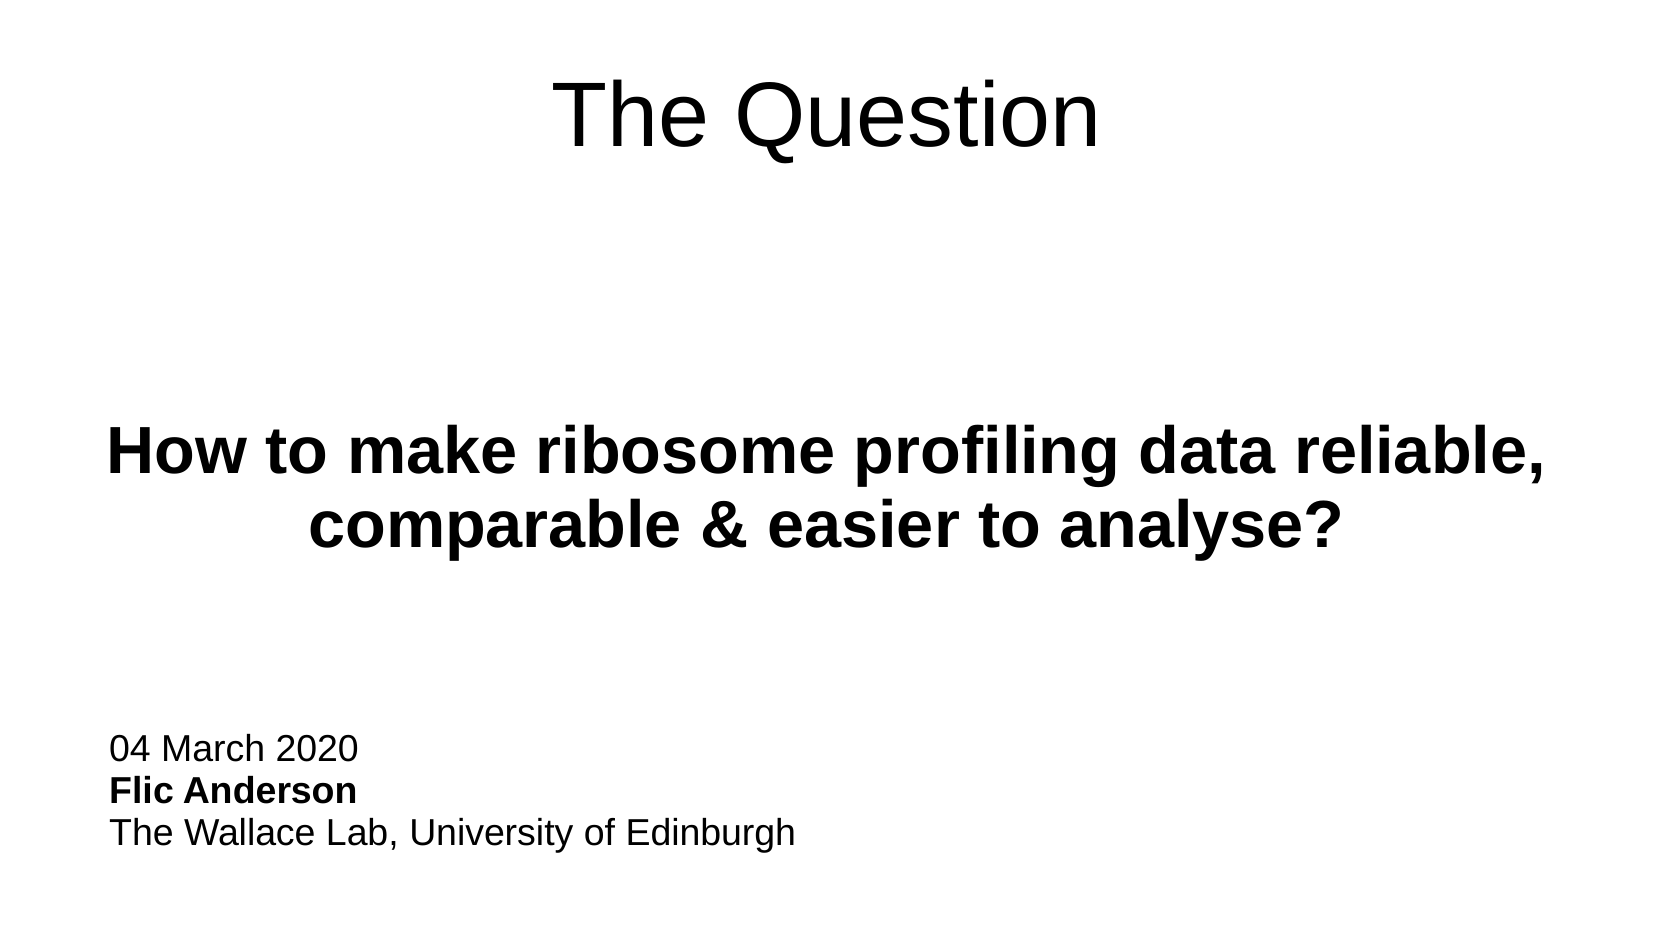

# The Question
How to make ribosome profiling data reliable, comparable & easier to analyse?
04 March 2020
Flic Anderson
The Wallace Lab, University of Edinburgh